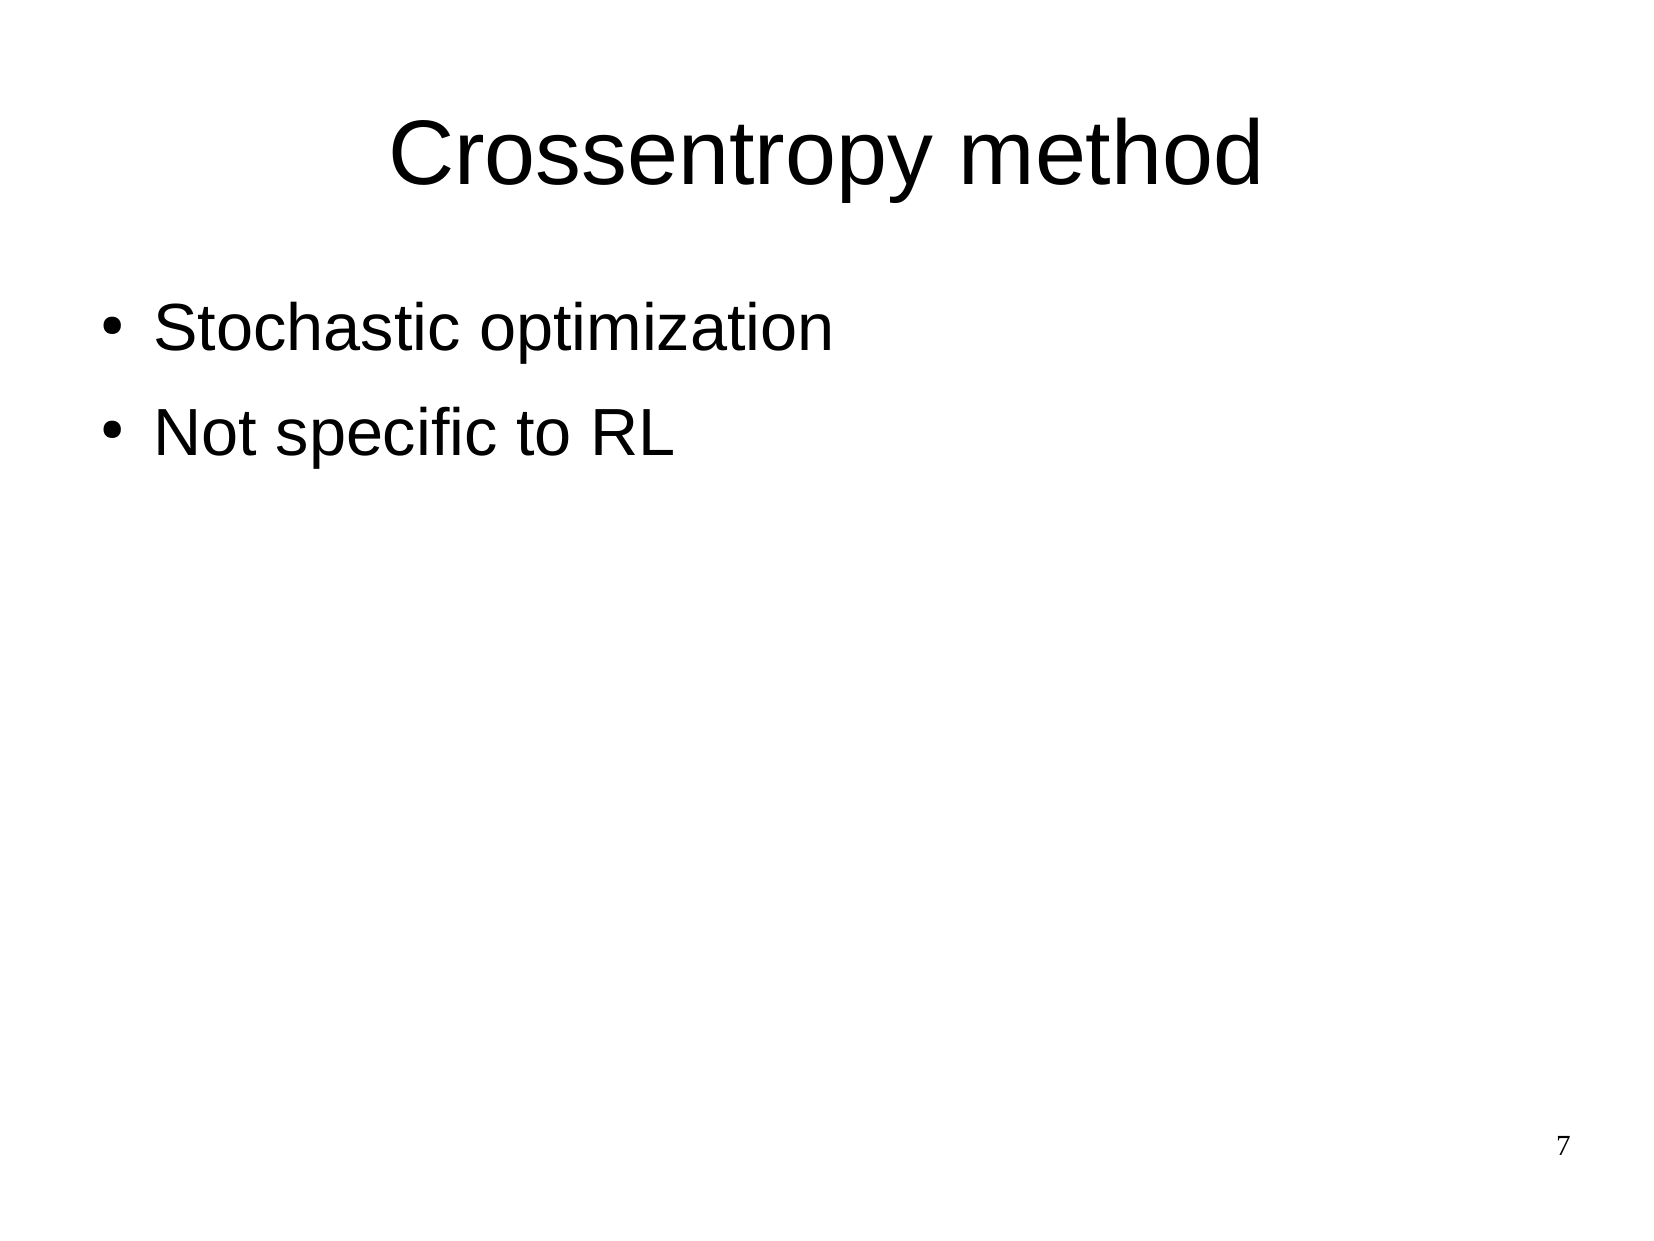

# Crossentropy method
Stochastic optimization
Not specific to RL
7